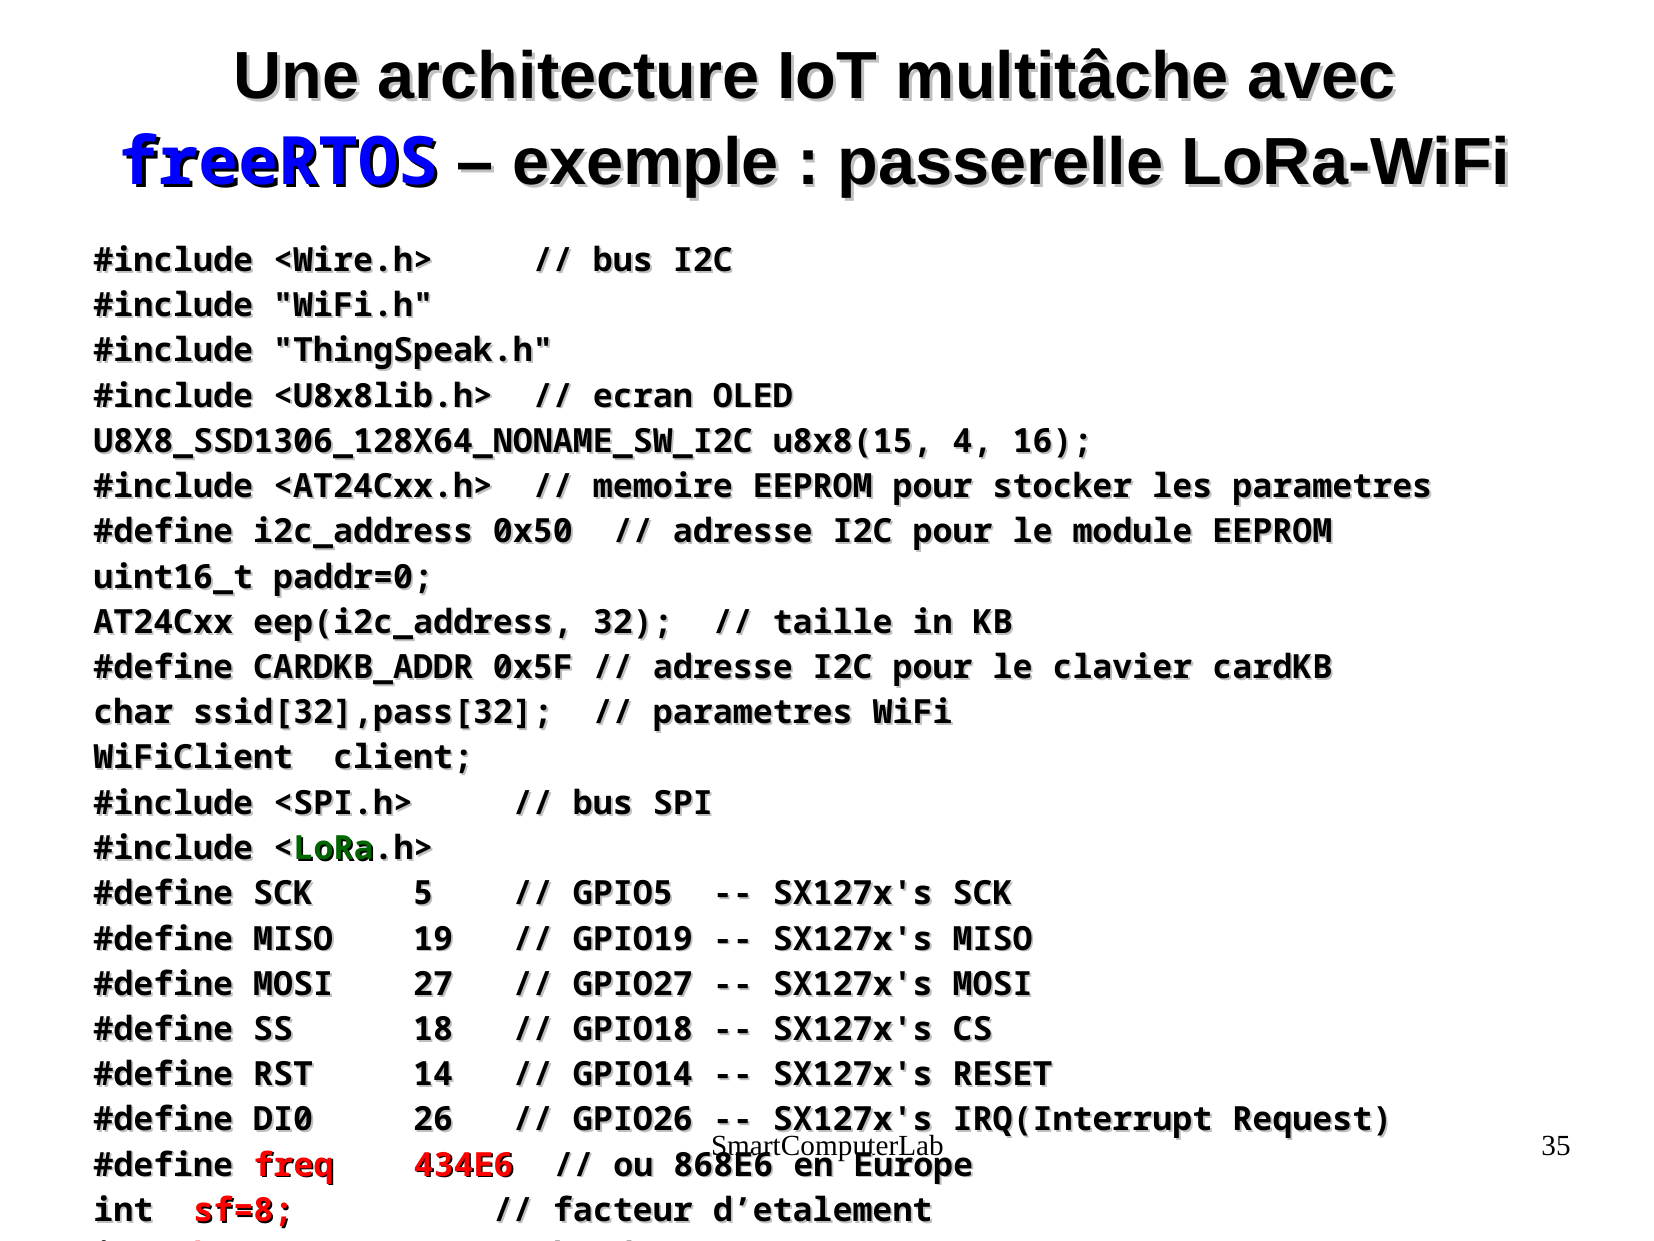

# Une architecture IoT multitâche avec freeRTOS – exemple : passerelle LoRa-WiFi
#include <Wire.h> // bus I2C
#include "WiFi.h"
#include "ThingSpeak.h"
#include <U8x8lib.h> // ecran OLED
U8X8_SSD1306_128X64_NONAME_SW_I2C u8x8(15, 4, 16);
#include <AT24Cxx.h> // memoire EEPROM pour stocker les parametres
#define i2c_address 0x50 // adresse I2C pour le module EEPROM
uint16_t paddr=0;
AT24Cxx eep(i2c_address, 32); // taille in KB
#define CARDKB_ADDR 0x5F // adresse I2C pour le clavier cardKB
char ssid[32],pass[32]; // parametres WiFi
WiFiClient client;
#include <SPI.h> // bus SPI
#include <LoRa.h>
#define SCK 5 // GPIO5 -- SX127x's SCK
#define MISO 19 // GPIO19 -- SX127x's MISO
#define MOSI 27 // GPIO27 -- SX127x's MOSI
#define SS 18 // GPIO18 -- SX127x's CS
#define RST 14 // GPIO14 -- SX127x's RESET
#define DI0 26 // GPIO26 -- SX127x's IRQ(Interrupt Request)
#define freq 434E6 // ou 868E6 en Europe
int sf=8; // facteur d’etalement
int sb=125E3; // bande passante LoRa 125KHz,[250KHz,500Kz]
SmartComputerLab
35